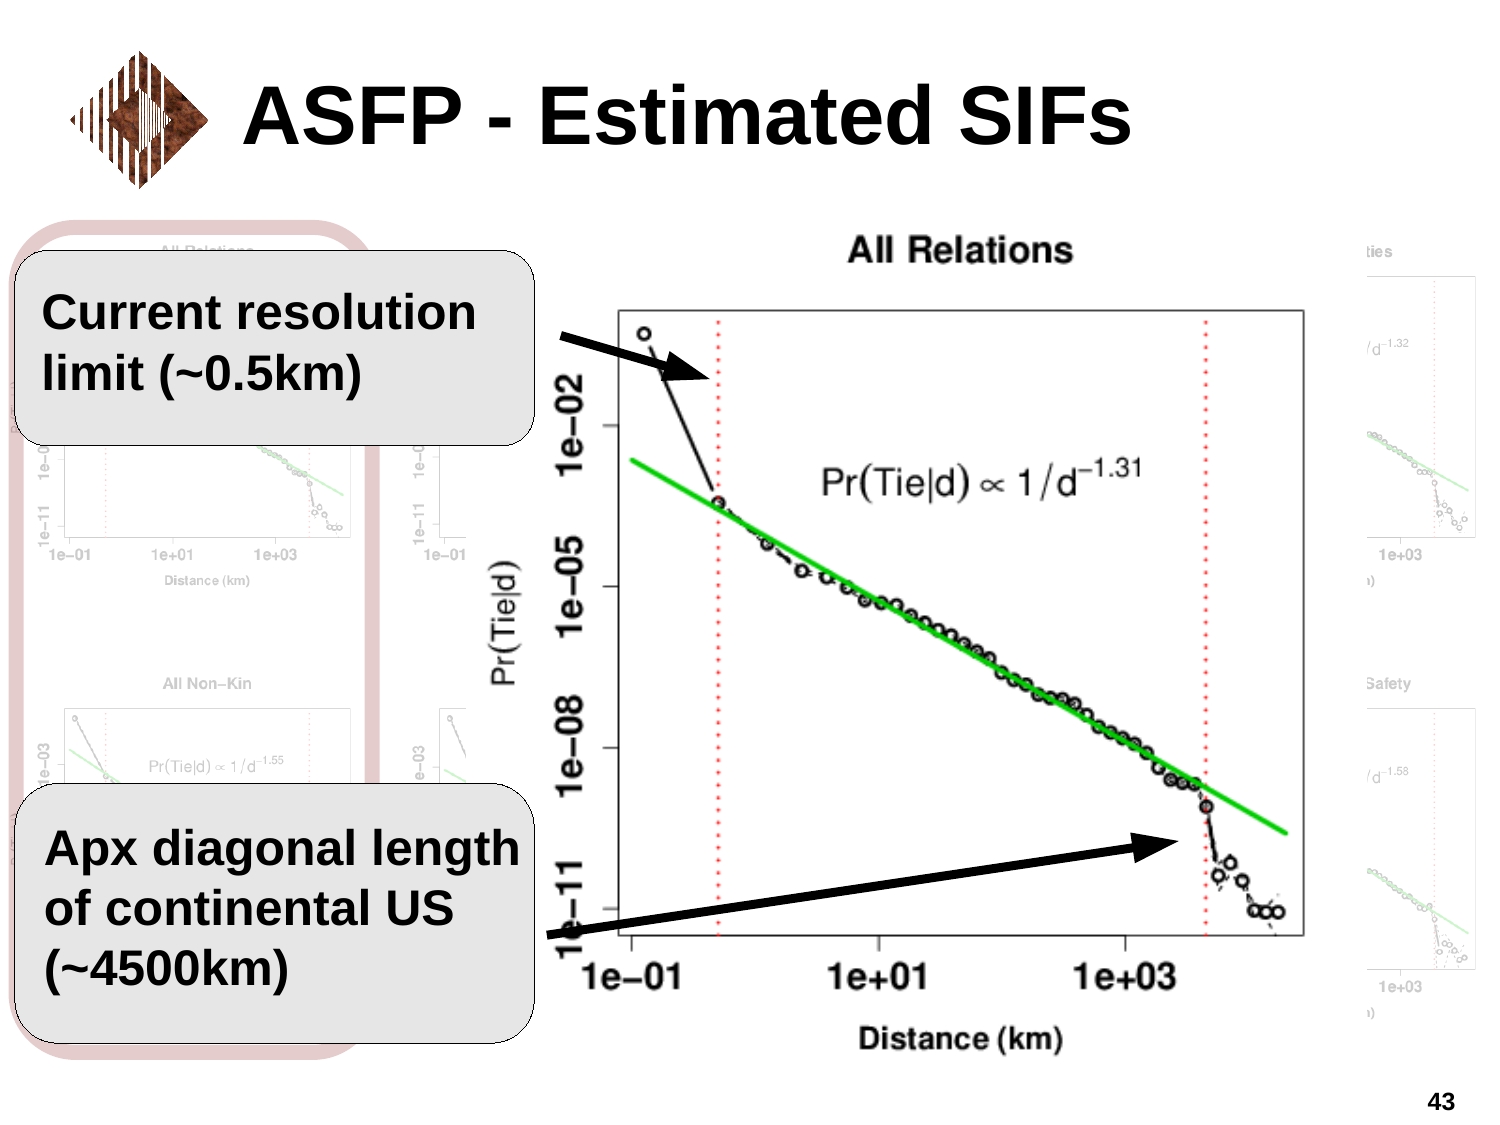

# ASFP - Estimated SIFs
Current resolution limit (~0.5km)
Apx diagonal length of continental US (~4500km)